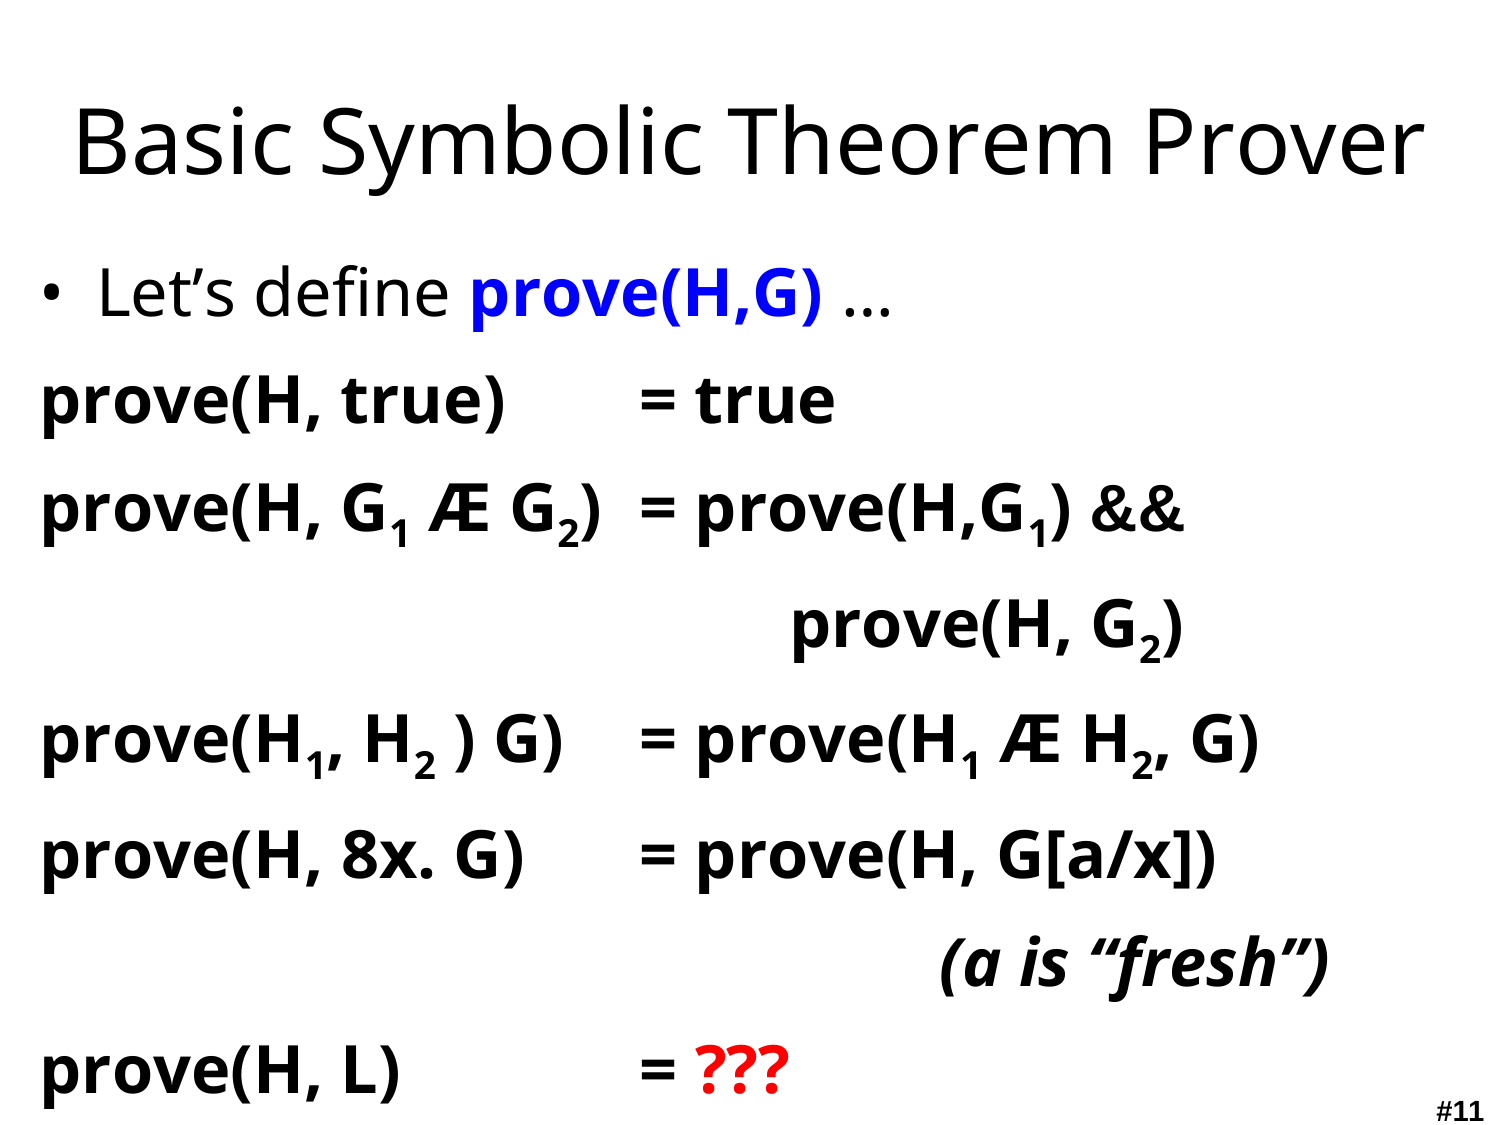

# Basic Symbolic Theorem Prover
Let’s define prove(H,G) …
prove(H, true)	= true
prove(H, G1 Æ G2)	= prove(H,G1) &&
						prove(H, G2)
prove(H1, H2 ) G)	= prove(H1 Æ H2, G)
prove(H, 8x. G)	= prove(H, G[a/x])
							(a is “fresh”)
prove(H, L)		= ???
11